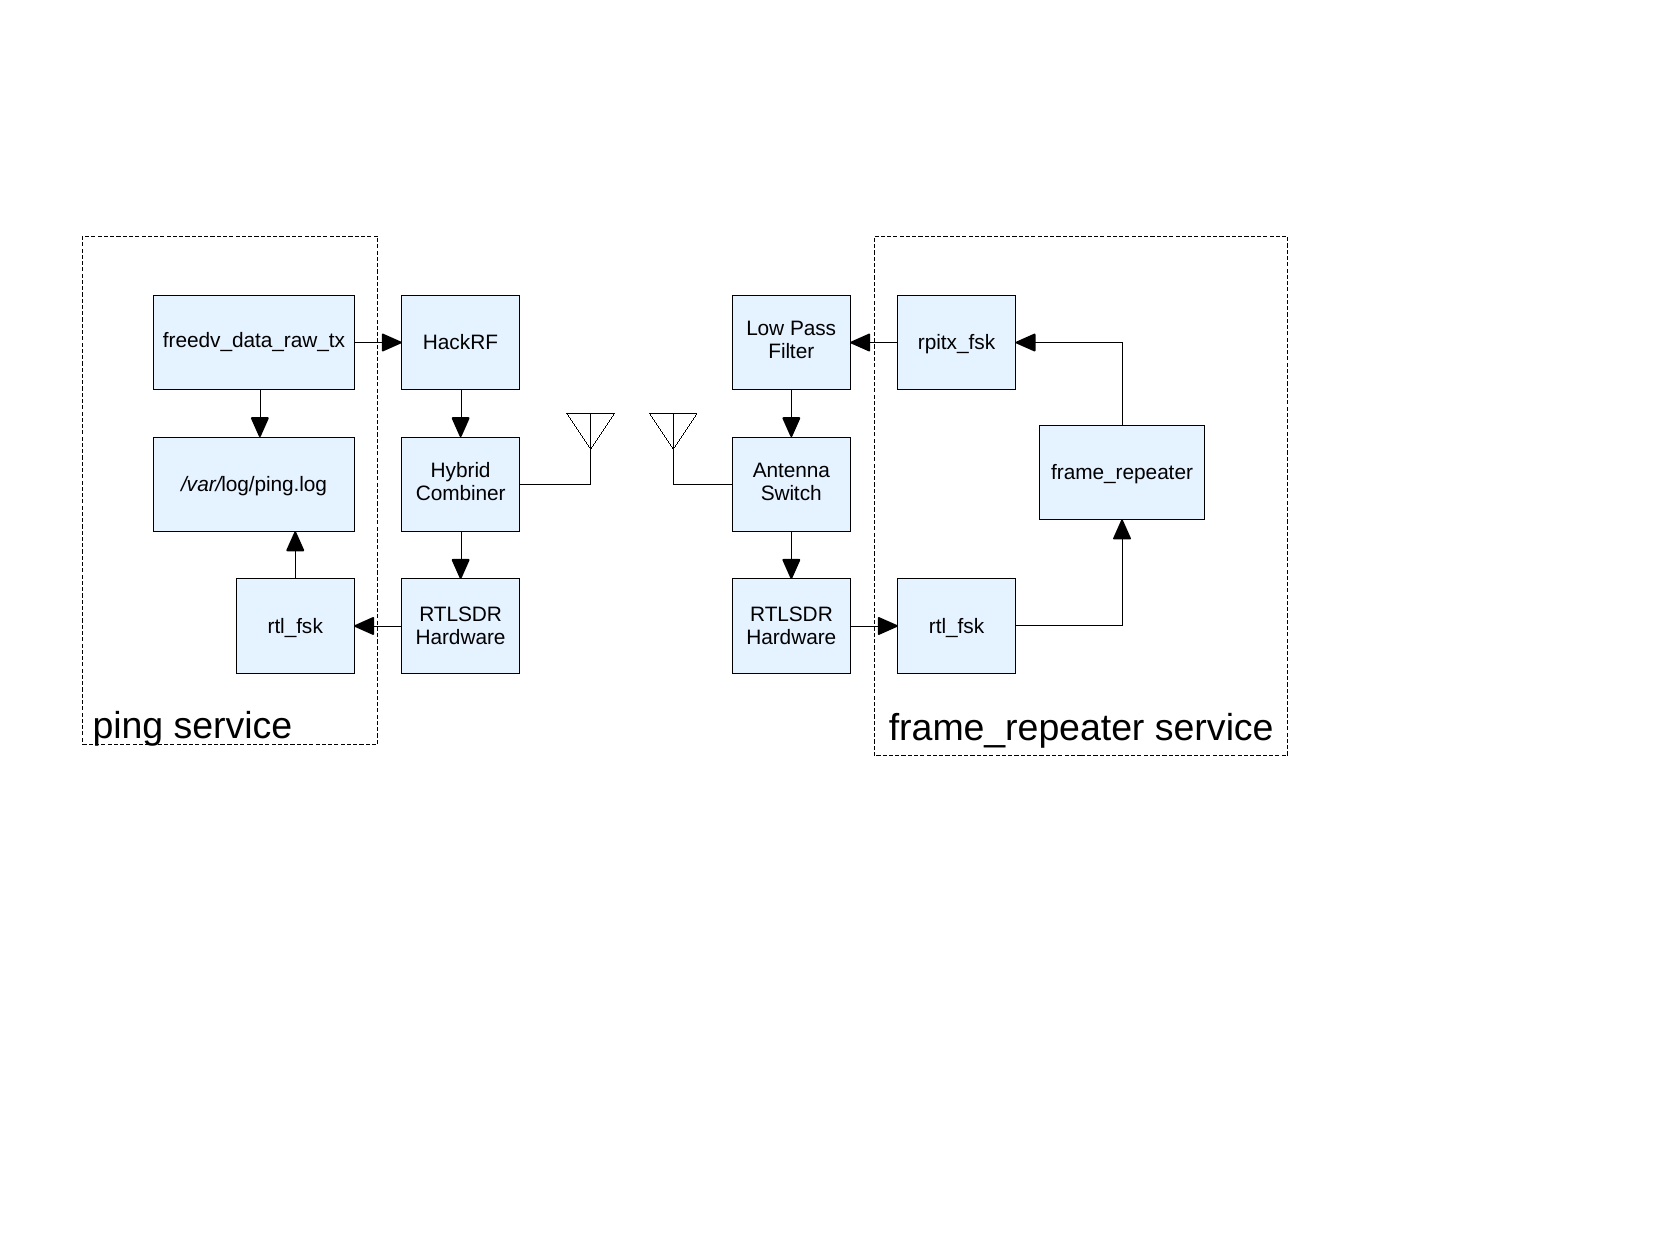

freedv_data_raw_tx
HackRF
Low Pass
Filter
rpitx_fsk
frame_repeater
/var/log/ping.log
Hybrid
Combiner
Antenna
Switch
rtl_fsk
RTLSDR
Hardware
RTLSDR
Hardware
rtl_fsk
ping service
frame_repeater service